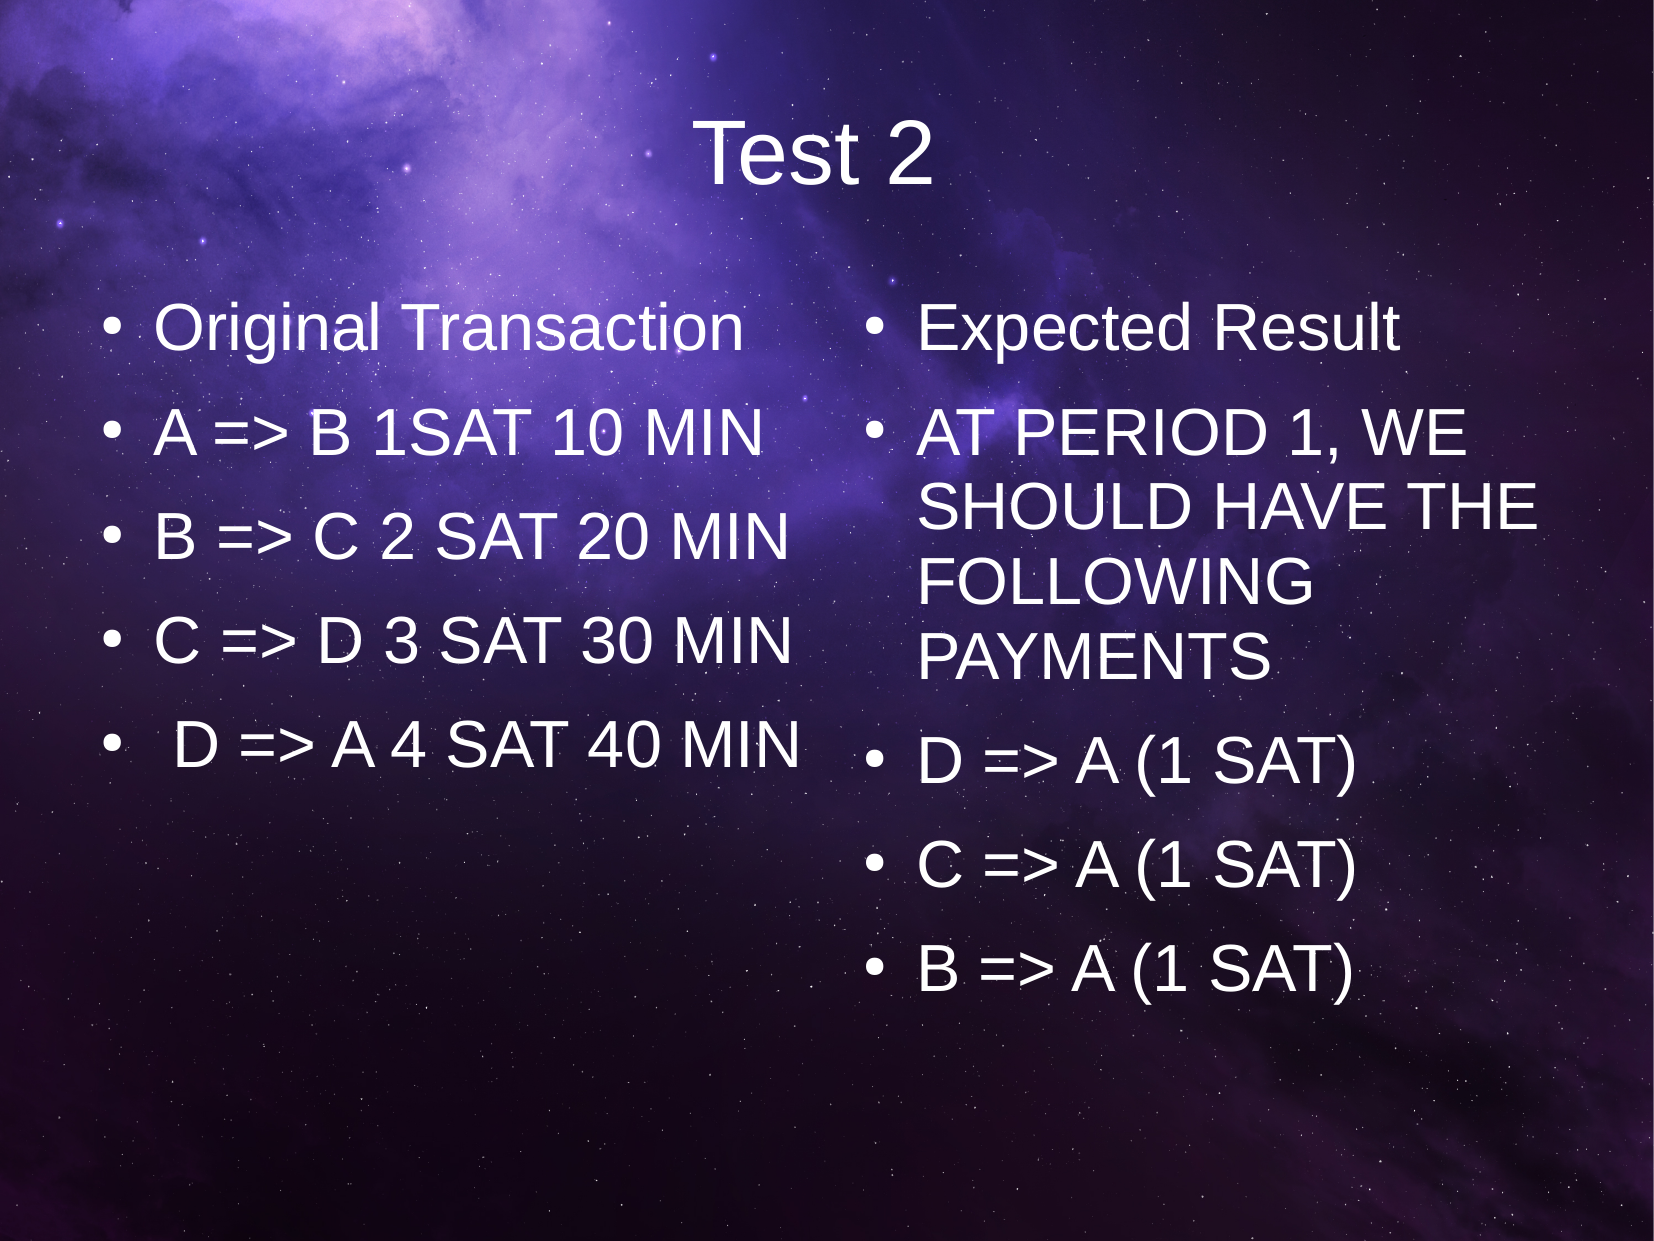

# Test 2
Original Transaction
A => B 1SAT 10 MIN
B => C 2 SAT 20 MIN
C => D 3 SAT 30 MIN
 D => A 4 SAT 40 MIN
Expected Result
AT PERIOD 1, WE SHOULD HAVE THE FOLLOWING PAYMENTS
D => A (1 SAT)
C => A (1 SAT)
B => A (1 SAT)